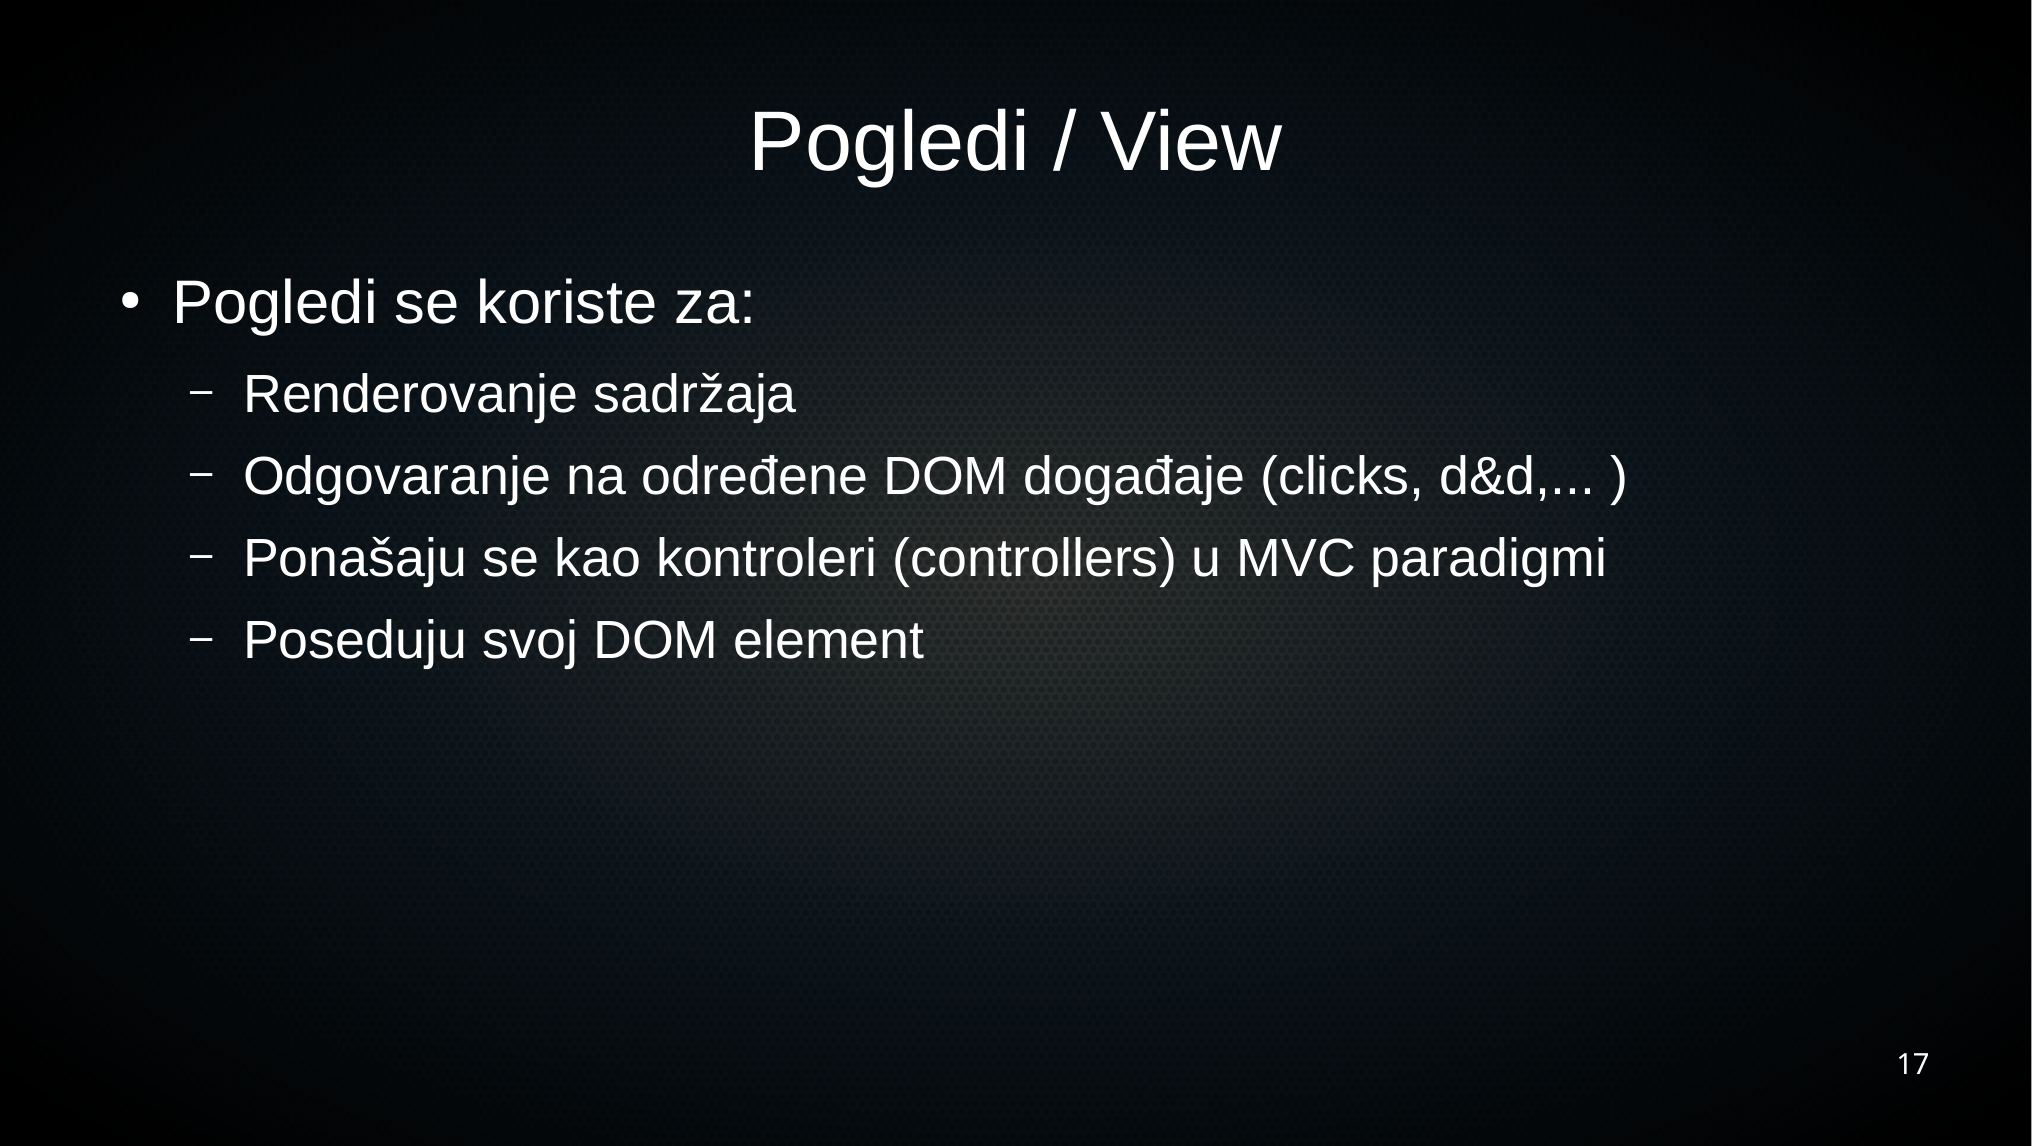

# Pogledi / View
Pogledi se koriste za:
Renderovanje sadržaja
Odgovaranje na određene DOM događaje (clicks, d&d,... )
Ponašaju se kao kontroleri (controllers) u MVC paradigmi
Poseduju svoj DOM element
17